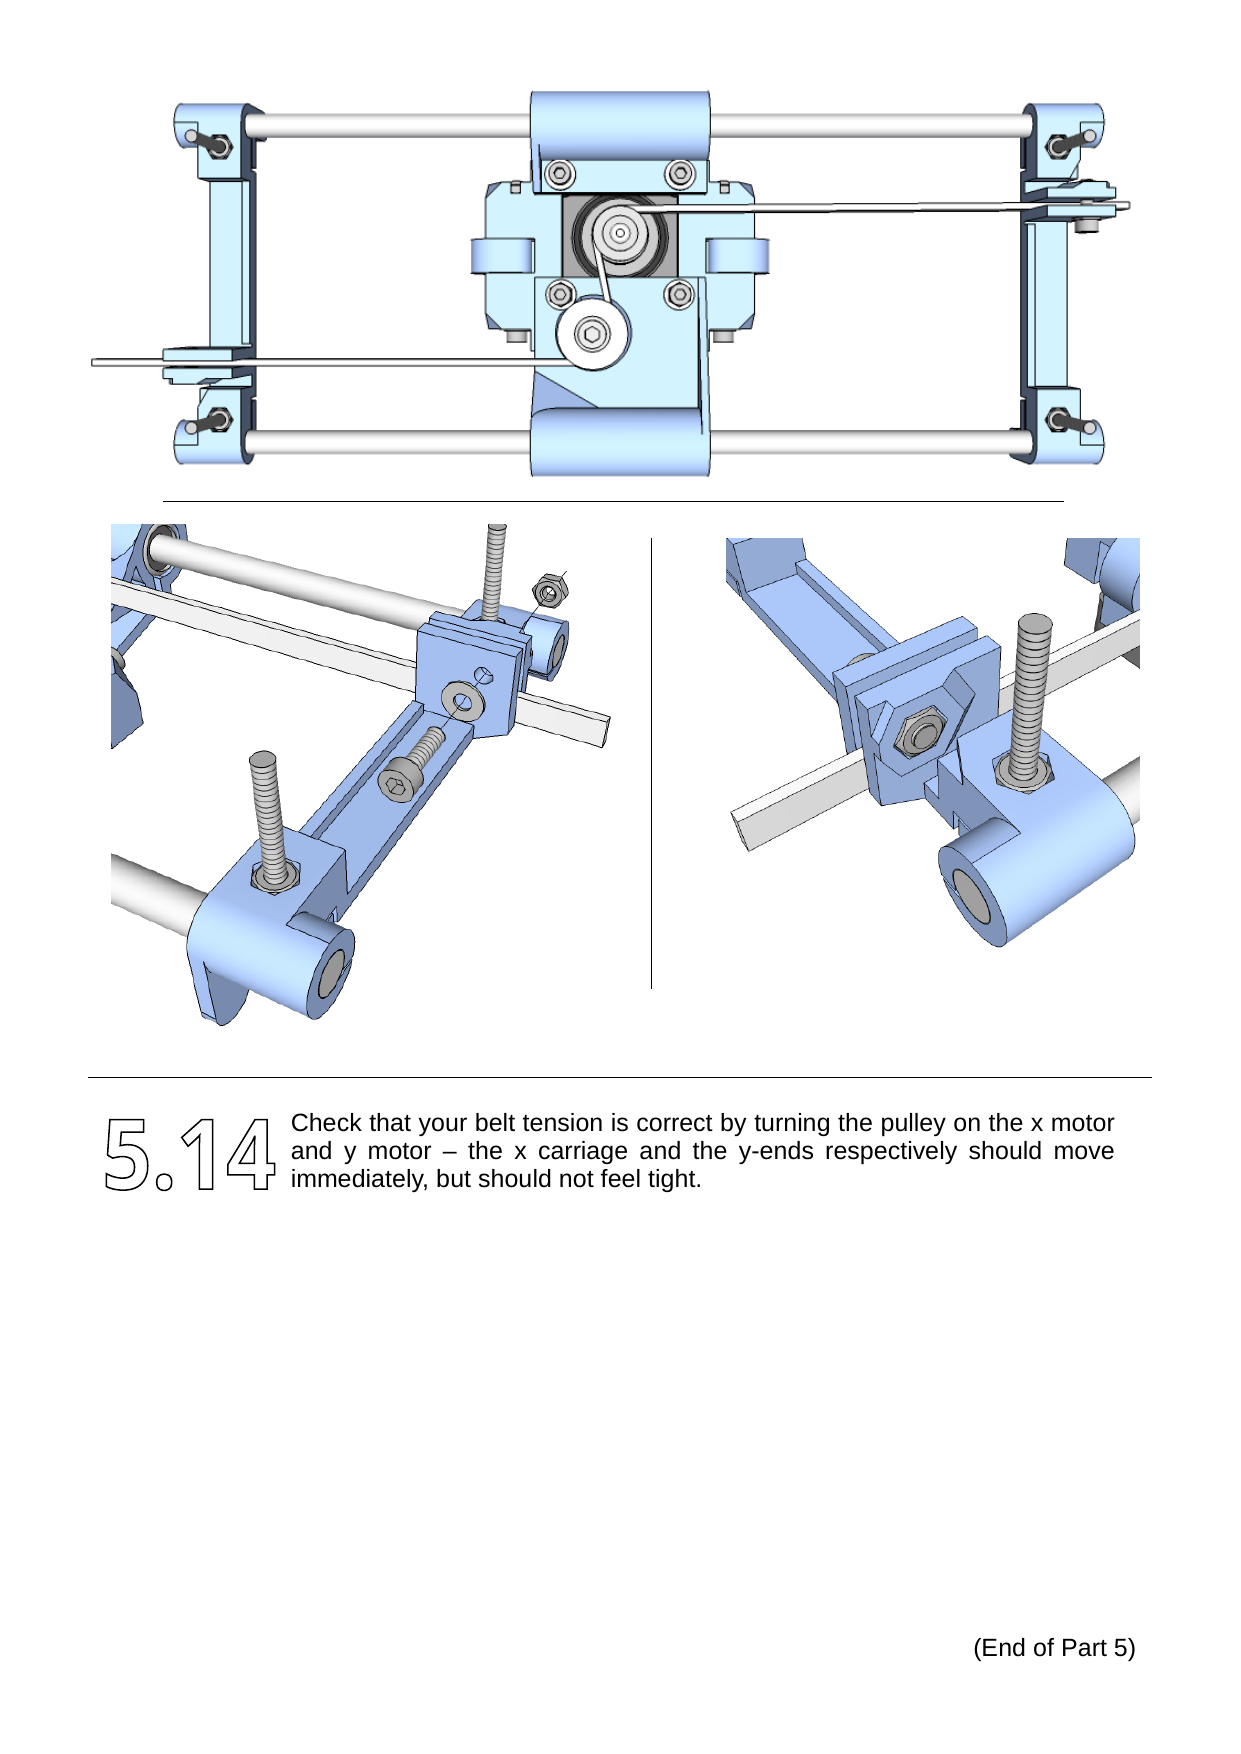

Check that your belt tension is correct by turning the pulley on the x motor and y motor – the x carriage and the y-ends respectively should move immediately, but should not feel tight.
5.14
(End of Part 5)